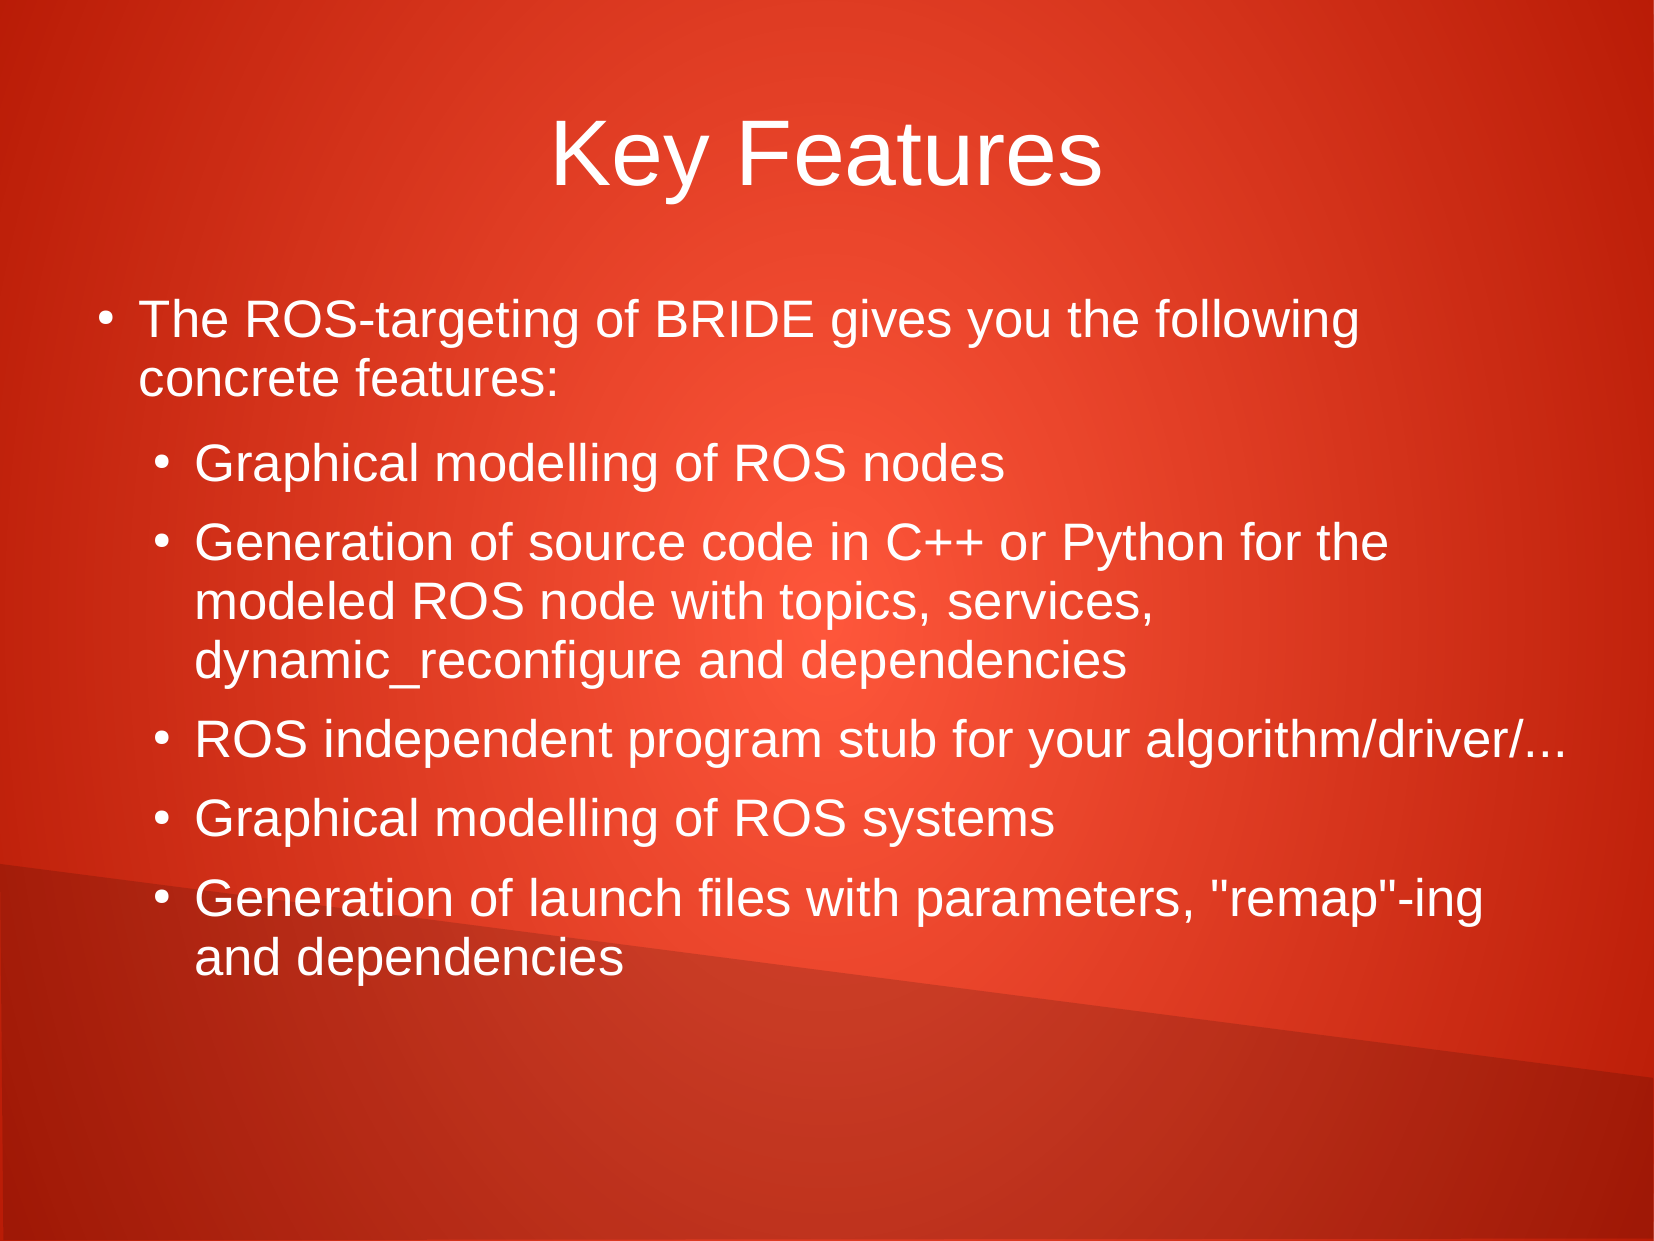

# Key Features
The ROS-targeting of BRIDE gives you the following concrete features:
Graphical modelling of ROS nodes
Generation of source code in C++ or Python for the modeled ROS node with topics, services, dynamic_reconfigure and dependencies
ROS independent program stub for your algorithm/driver/...
Graphical modelling of ROS systems
Generation of launch files with parameters, "remap"-ing and dependencies